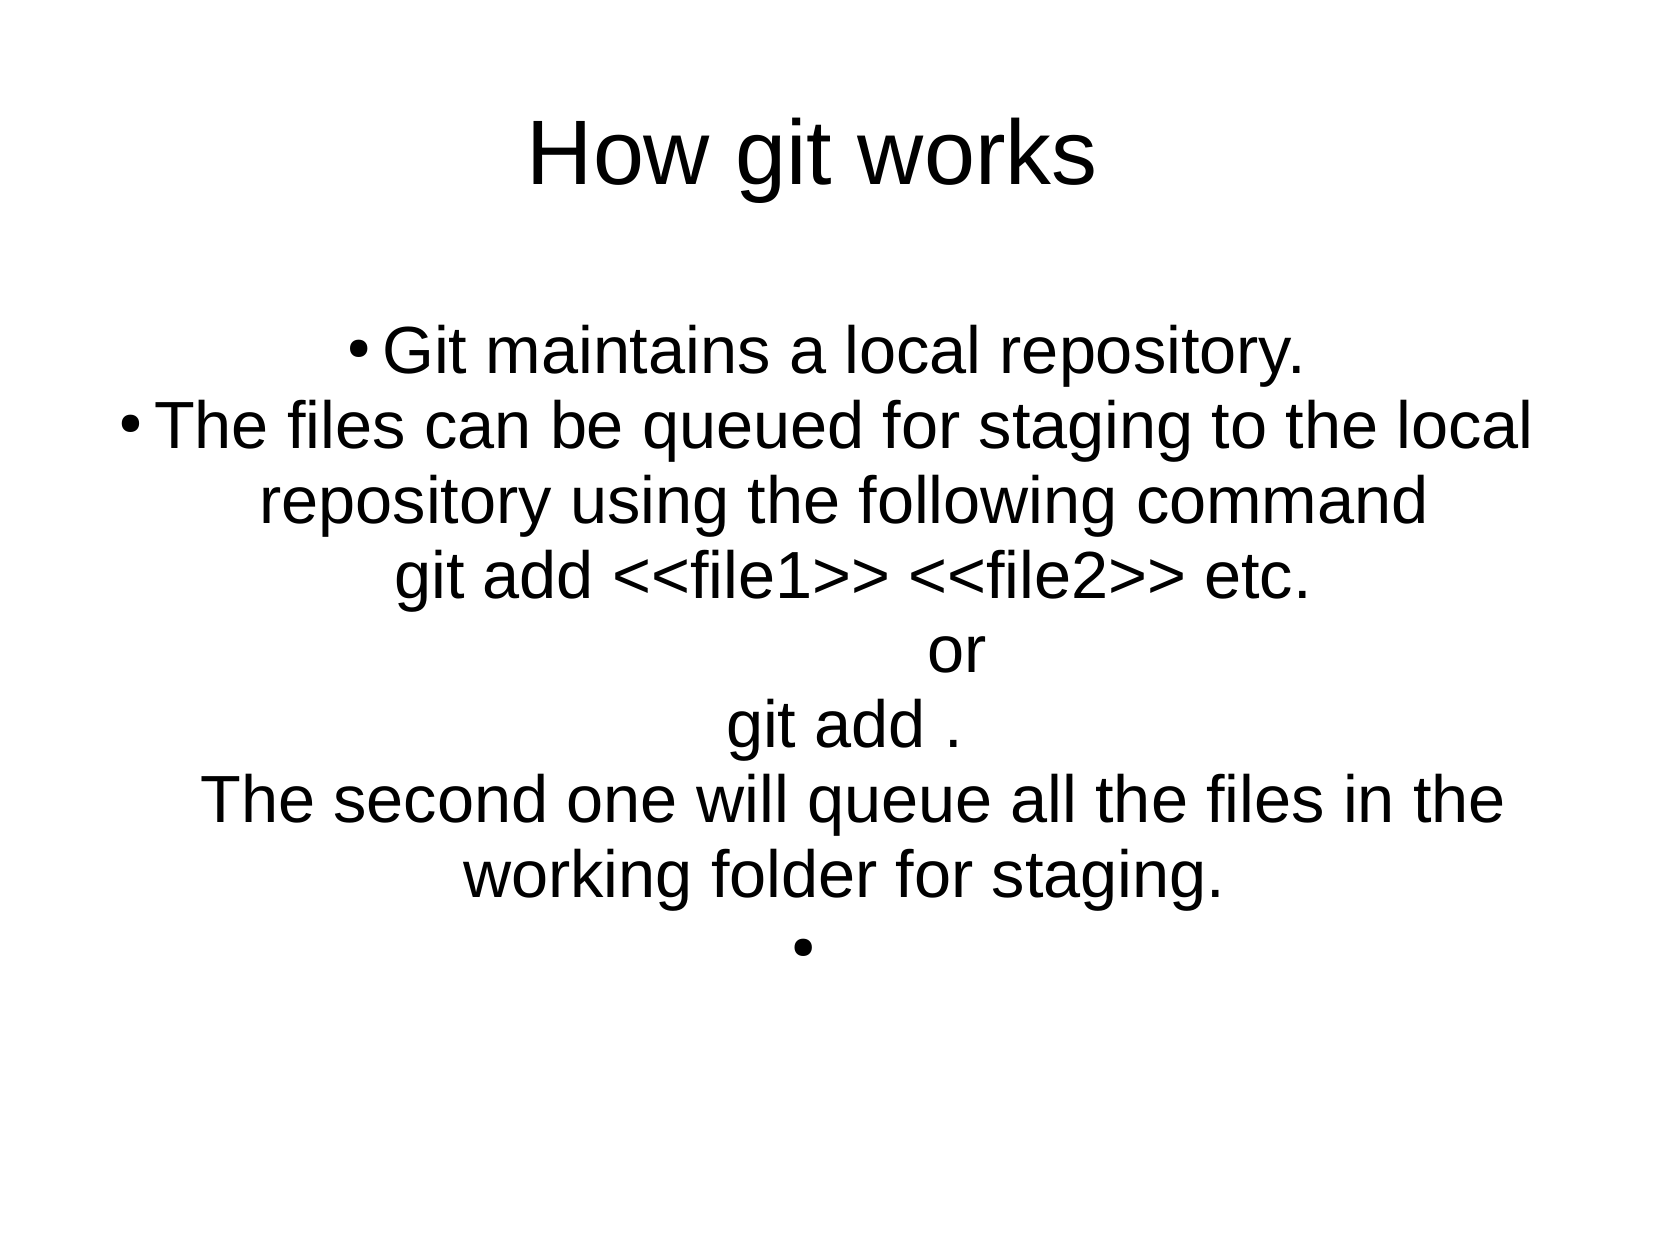

# How git works
Git maintains a local repository.
The files can be queued for staging to the local repository using the following command
 git add <<file1>> <<file2>> etc.
 			or
 git add .
 The second one will queue all the files in the working folder for staging.